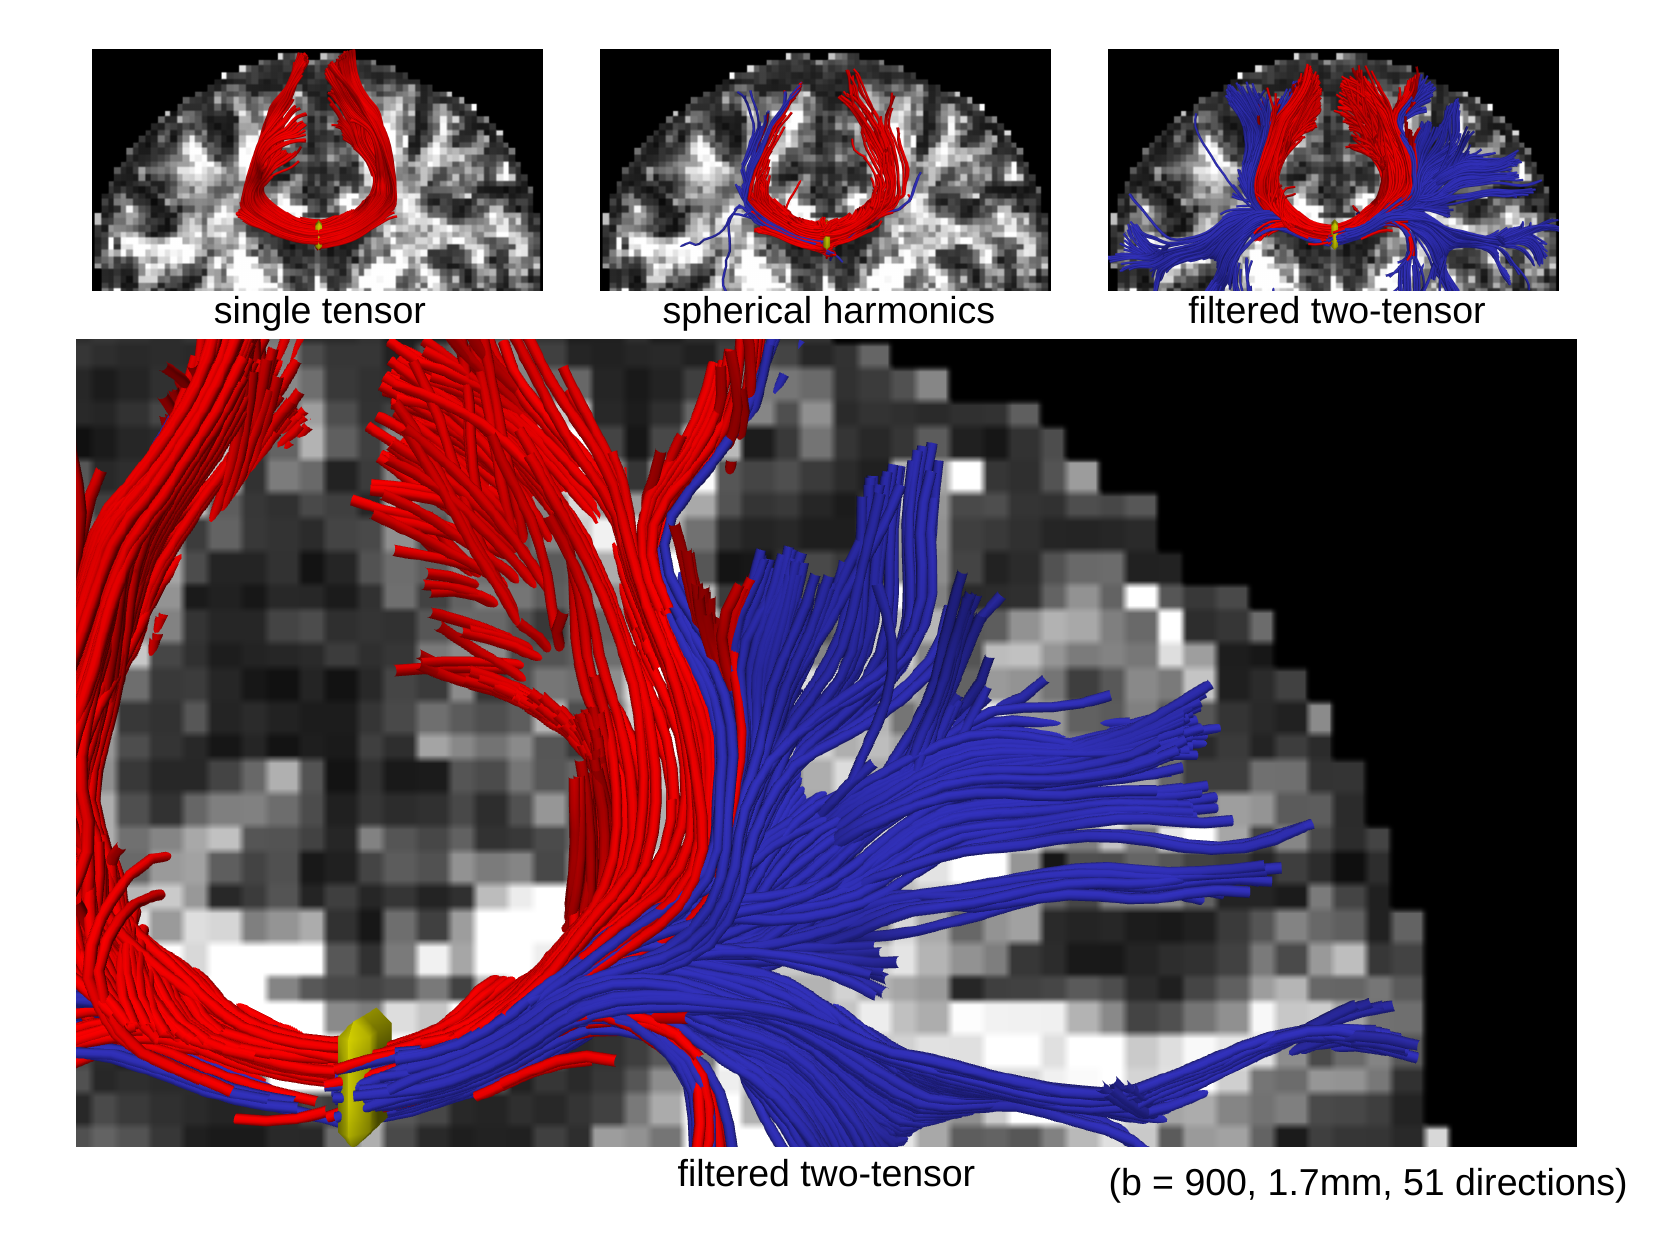

single tensor
spherical harmonics
filtered two-tensor
filtered two-tensor
(b = 900, 1.7mm, 51 directions)